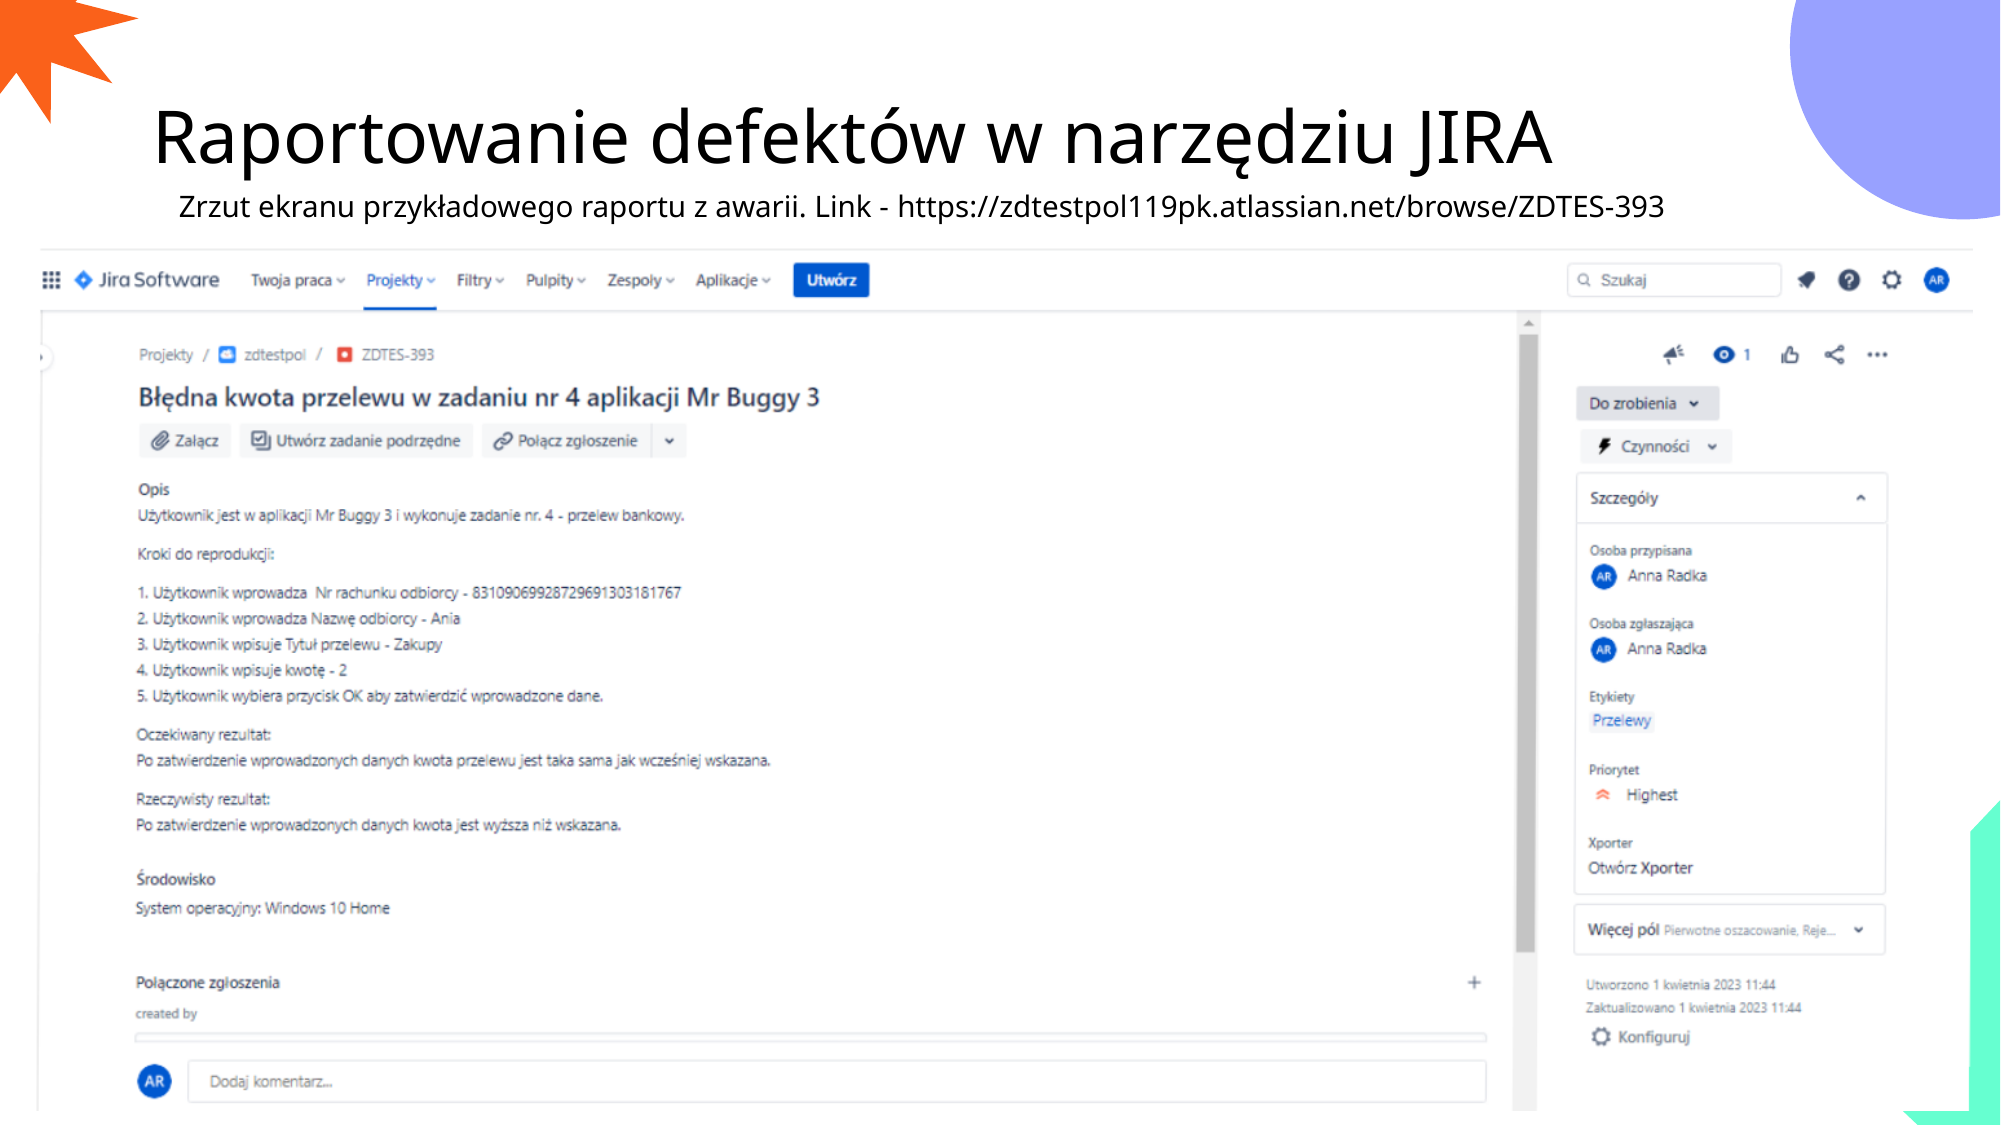

# Raportowanie defektów w narzędziu JIRA
Zrzut ekranu przykładowego raportu z awarii. Link - https://zdtestpol119pk.atlassian.net/browse/ZDTES-393